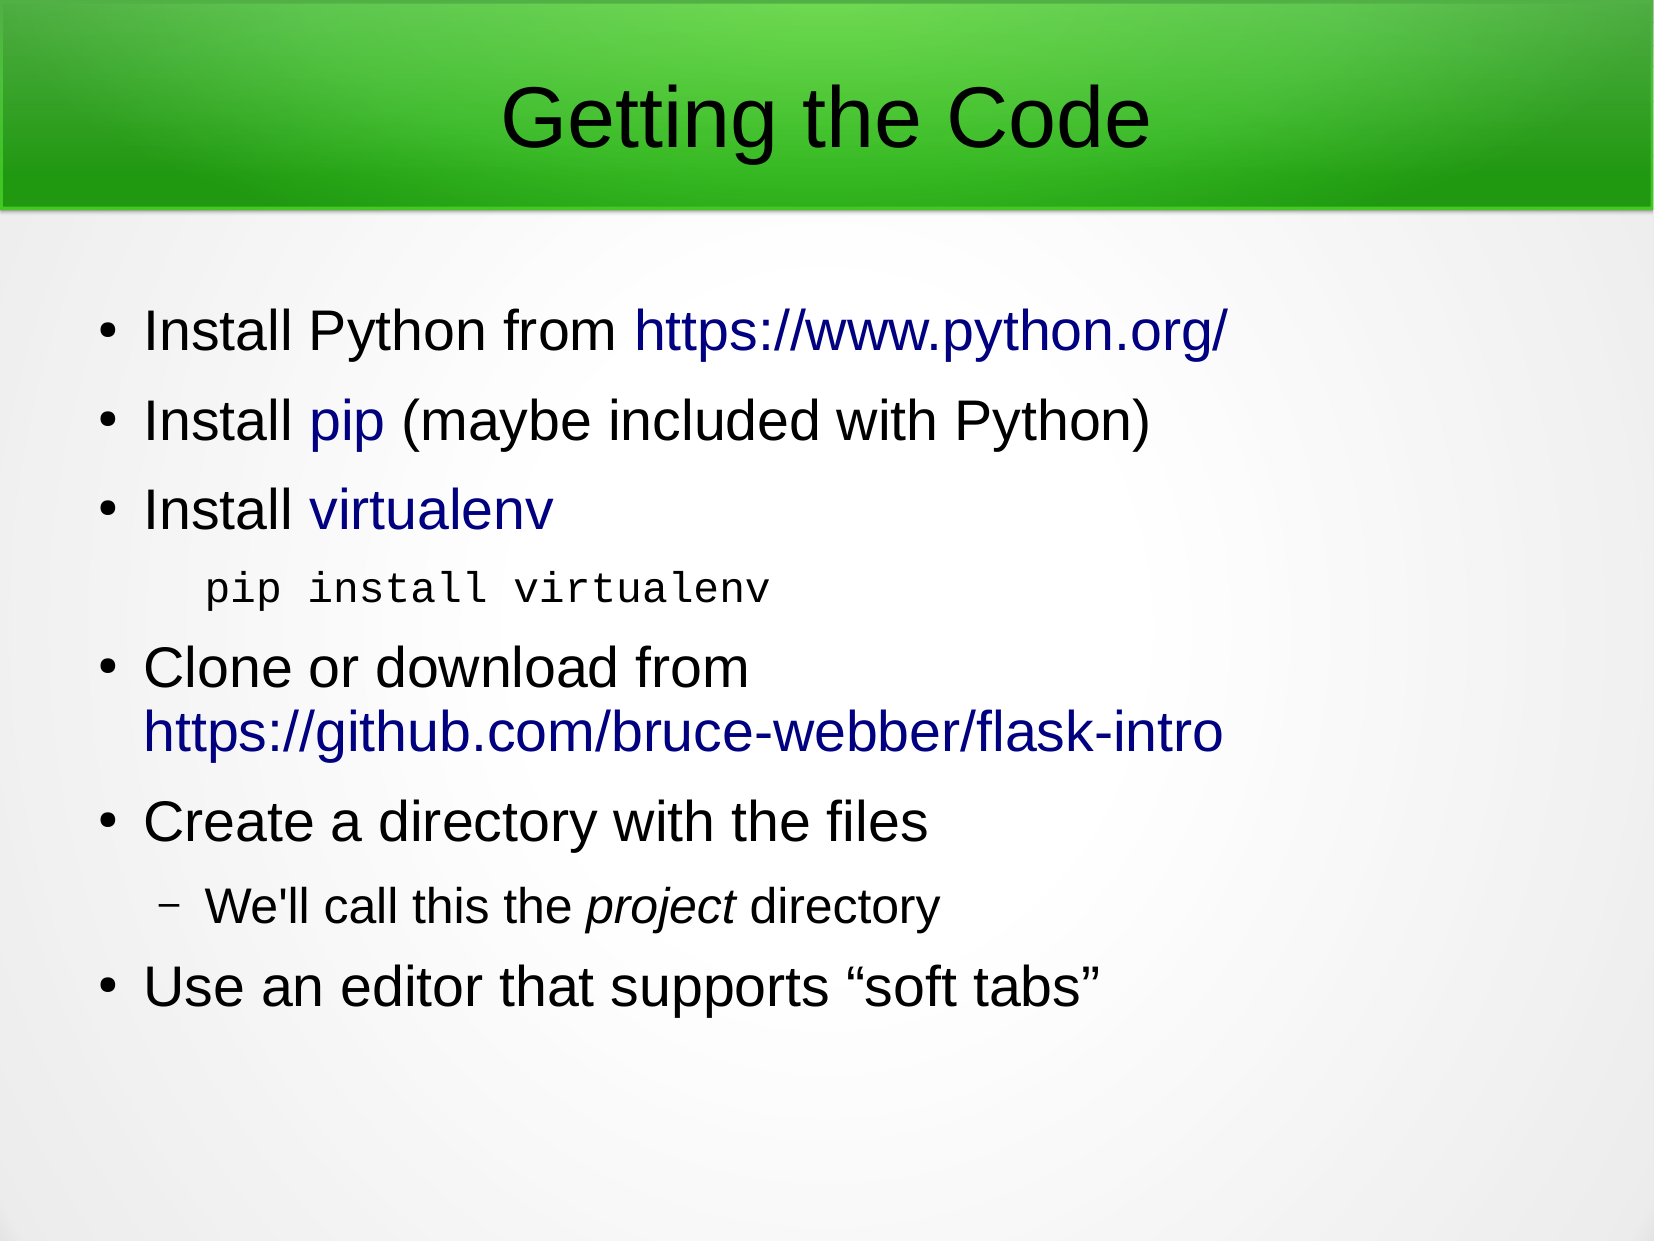

# Getting the Code
Install Python from https://www.python.org/
Install pip (maybe included with Python)
Install virtualenv
pip install virtualenv
Clone or download from https://github.com/bruce-webber/flask-intro
Create a directory with the files
We'll call this the project directory
Use an editor that supports “soft tabs”